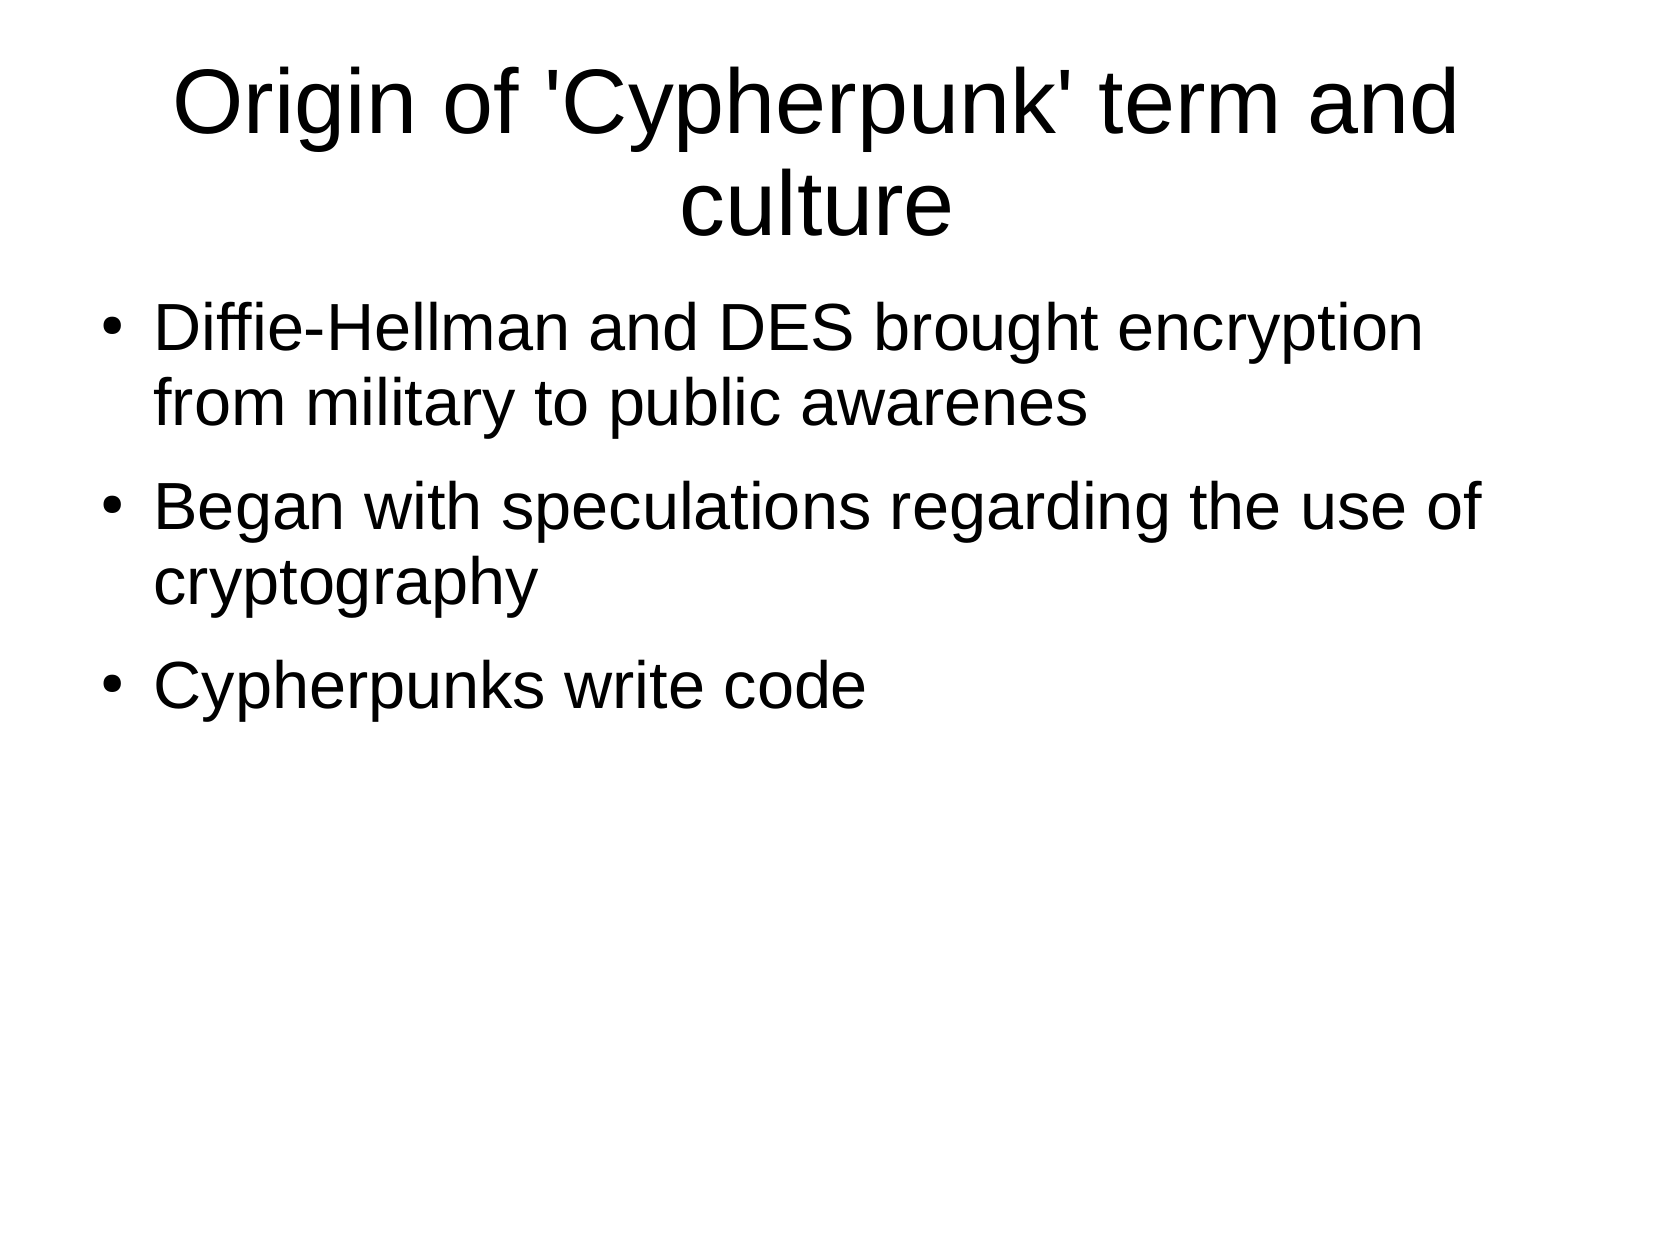

# Origin of 'Cypherpunk' term and culture
Diffie-Hellman and DES brought encryption from military to public awarenes
Began with speculations regarding the use of cryptography
Cypherpunks write code